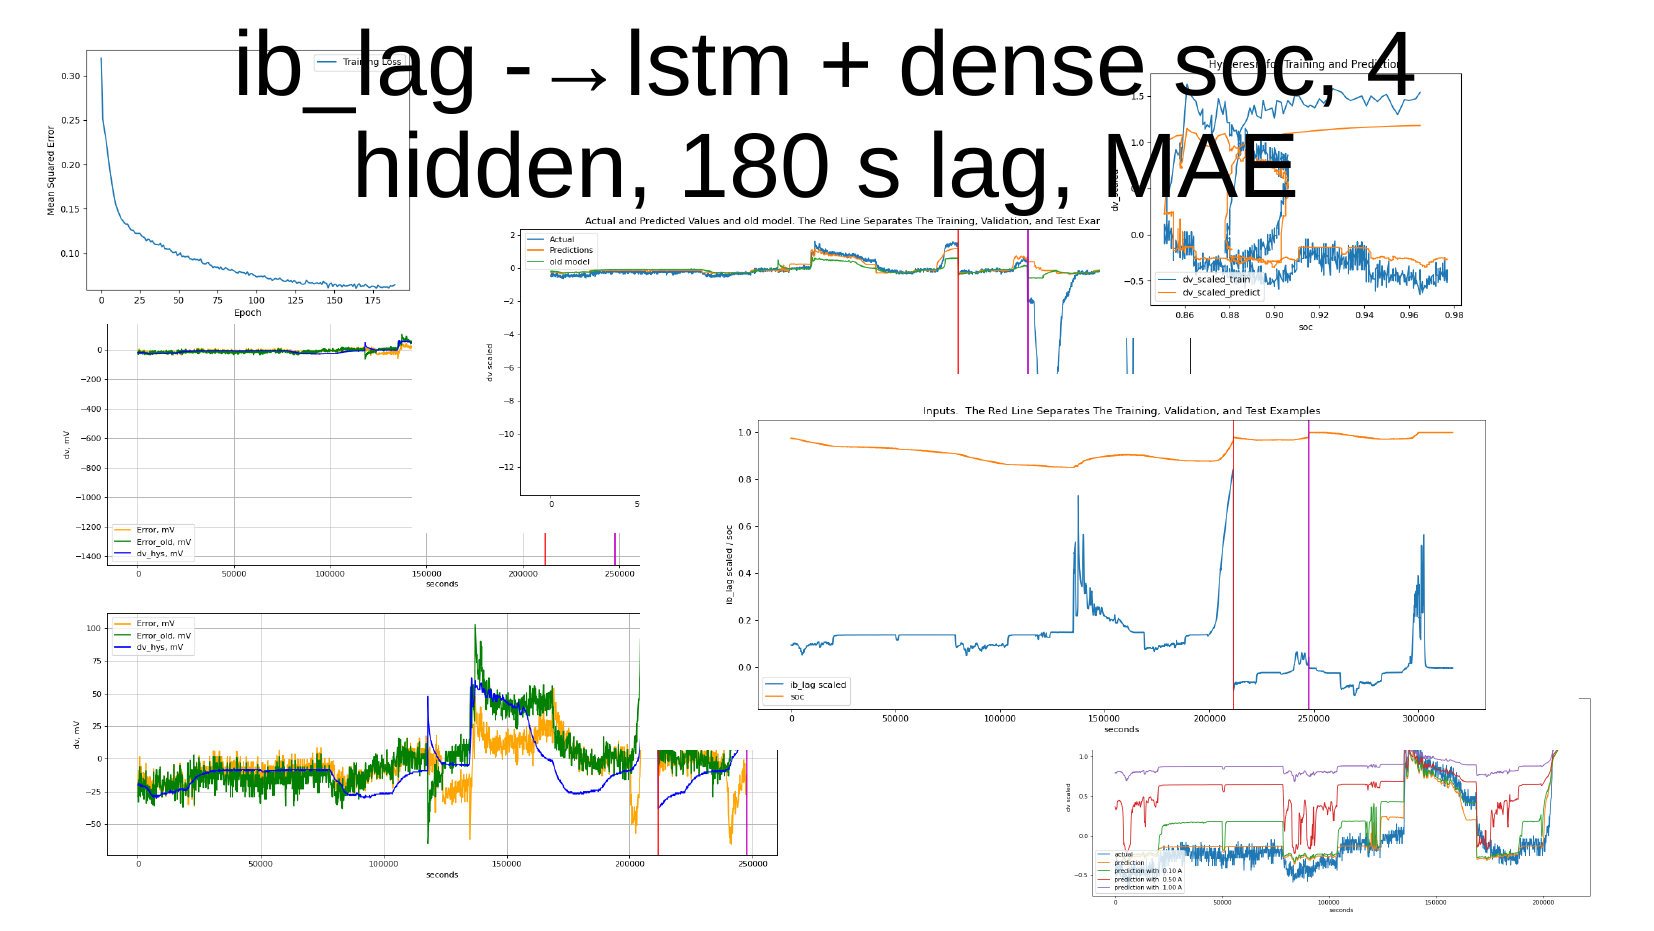

# ib_lag -→lstm + dense soc, 4 hidden, 180 s lag, MAE